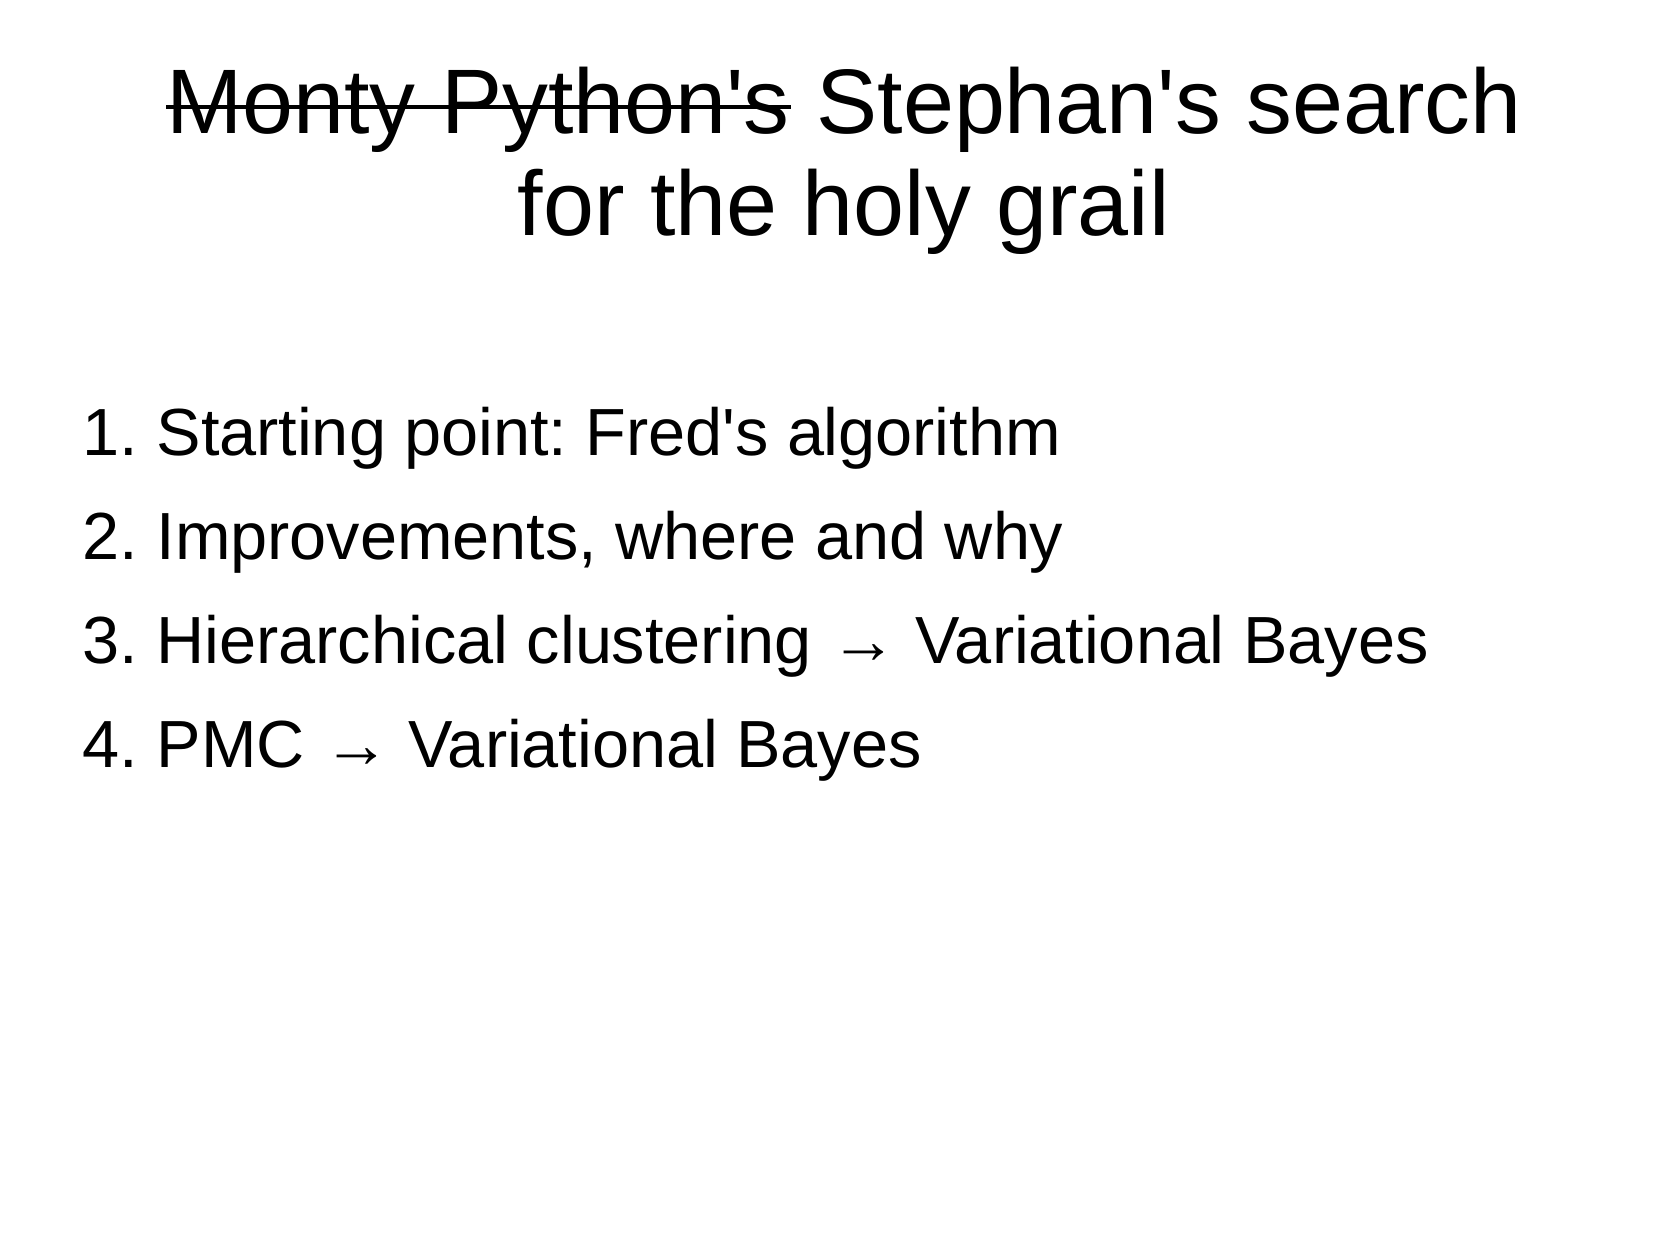

# Monty Python's Stephan's search for the holy grail
 Starting point: Fred's algorithm
 Improvements, where and why
 Hierarchical clustering → Variational Bayes
 PMC → Variational Bayes